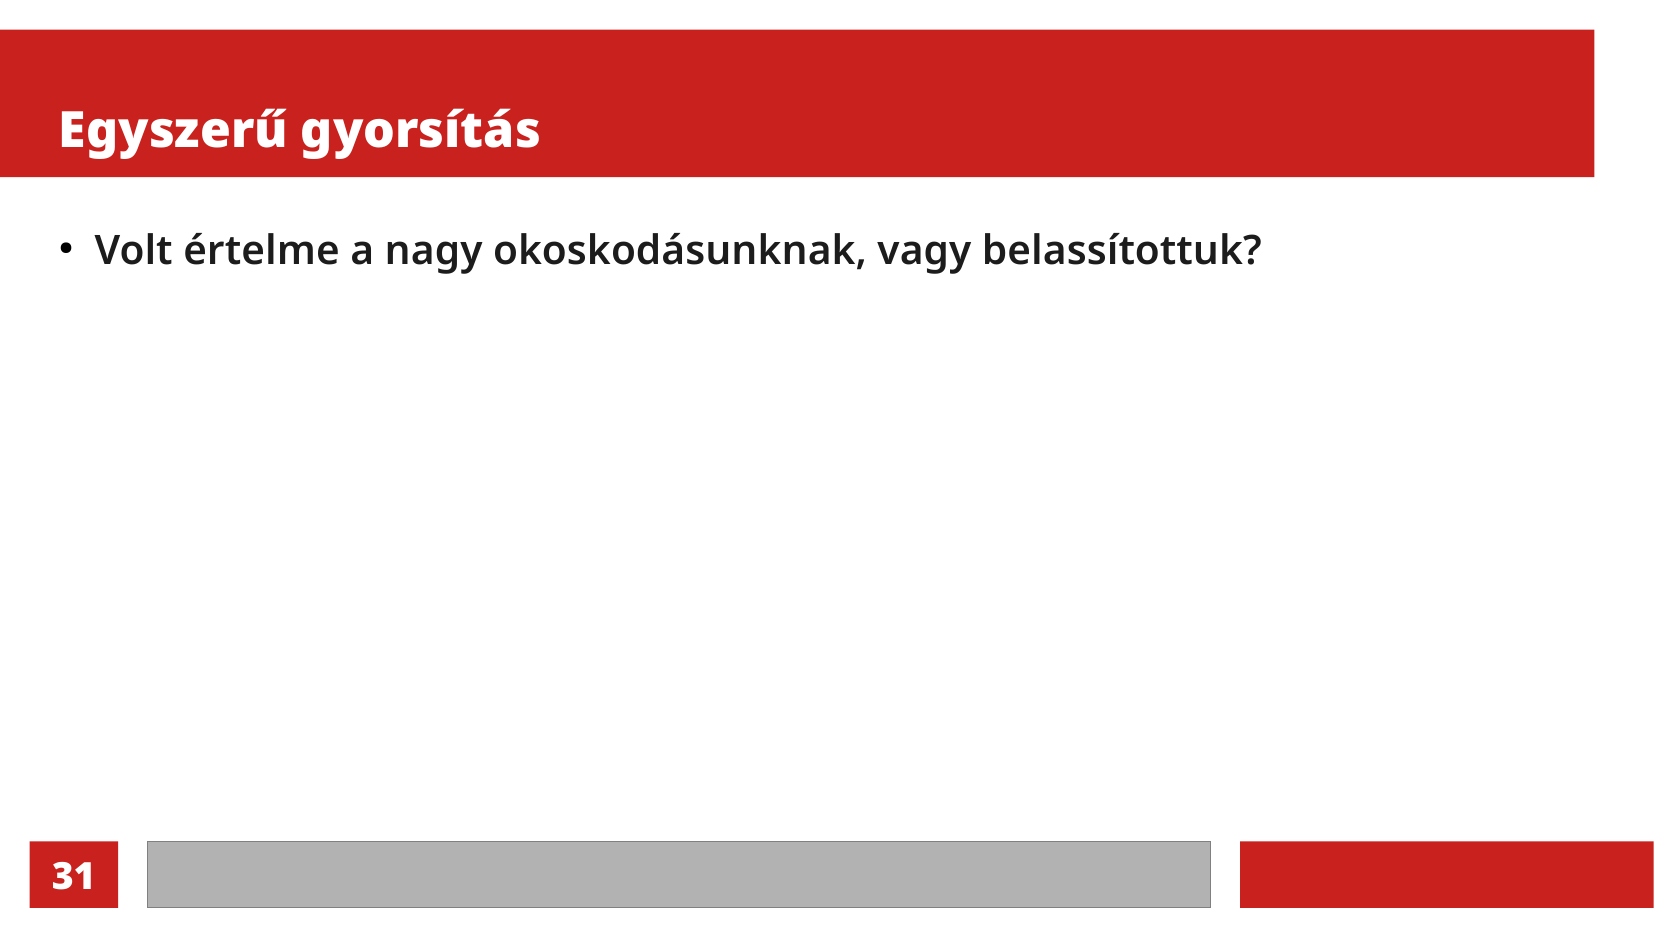

# Egyszerű gyorsítás
Volt értelme a nagy okoskodásunknak, vagy belassítottuk?
31